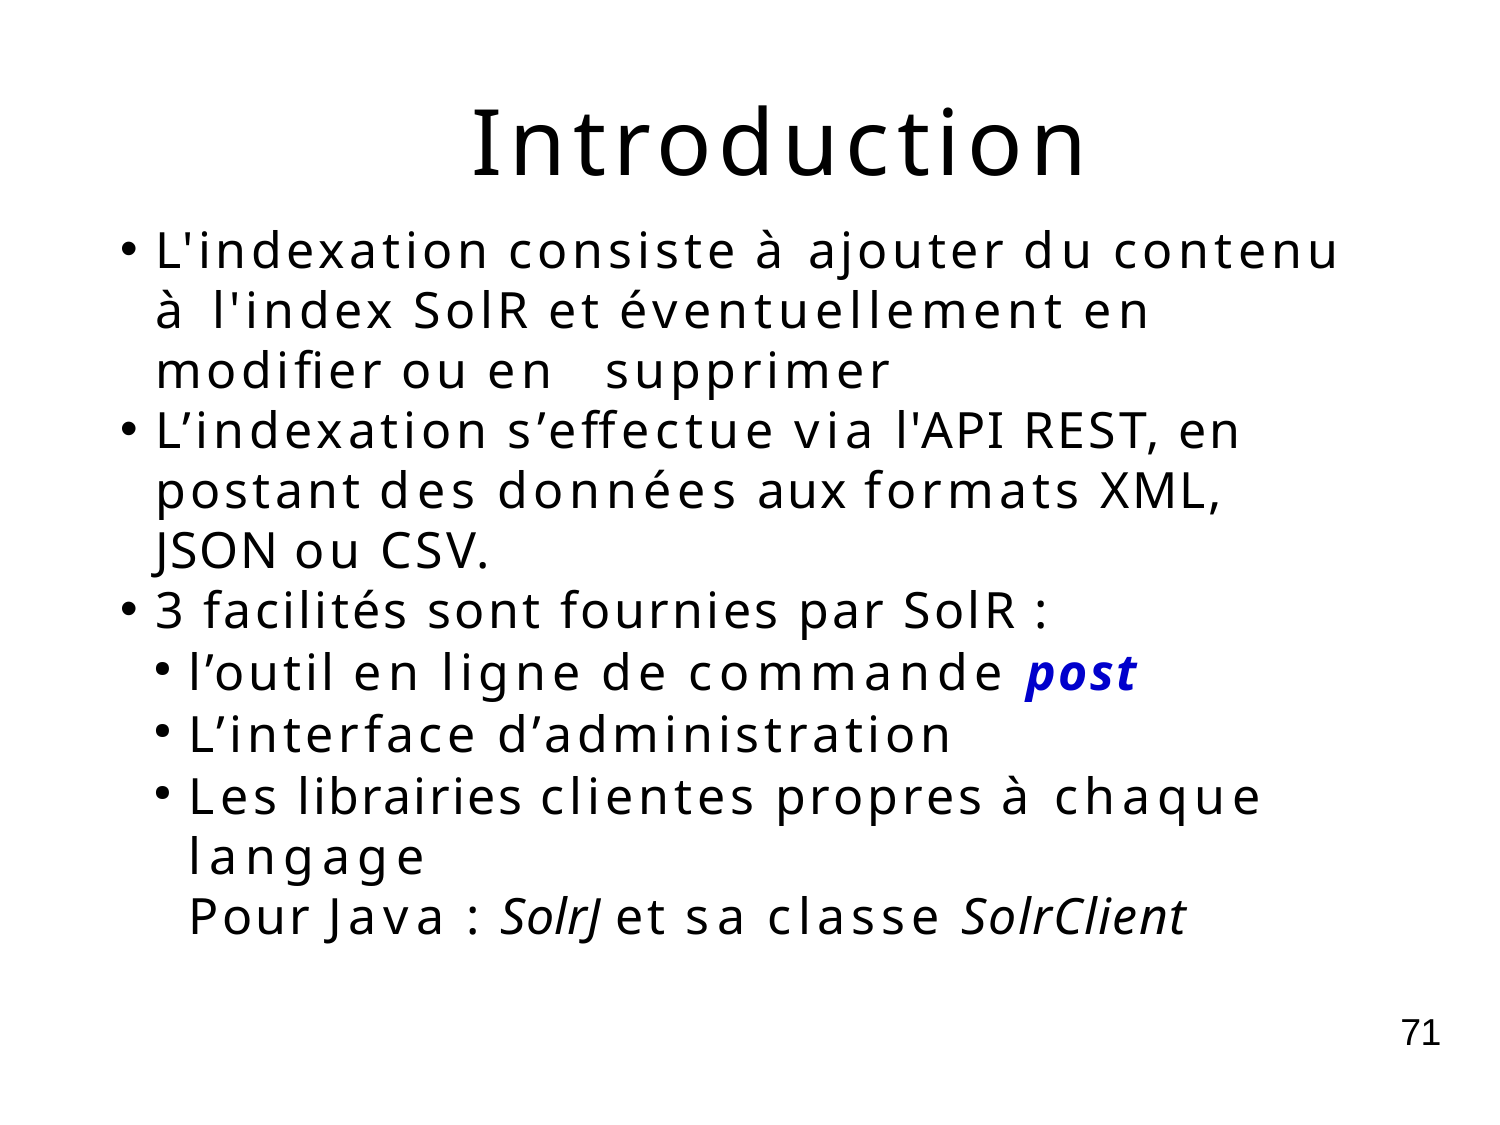

# Introduction
L'indexation consiste à ajouter du contenu à l'index SolR et éventuellement en modifier ou en 	supprimer
L’indexation s’effectue via l'API REST, en postant des données aux formats XML, JSON ou CSV.
3 facilités sont fournies par SolR :
l’outil en ligne de commande post
L’interface d’administration
Les librairies clientes propres à chaque langage
Pour Java : SolrJ et sa classe SolrClient
71